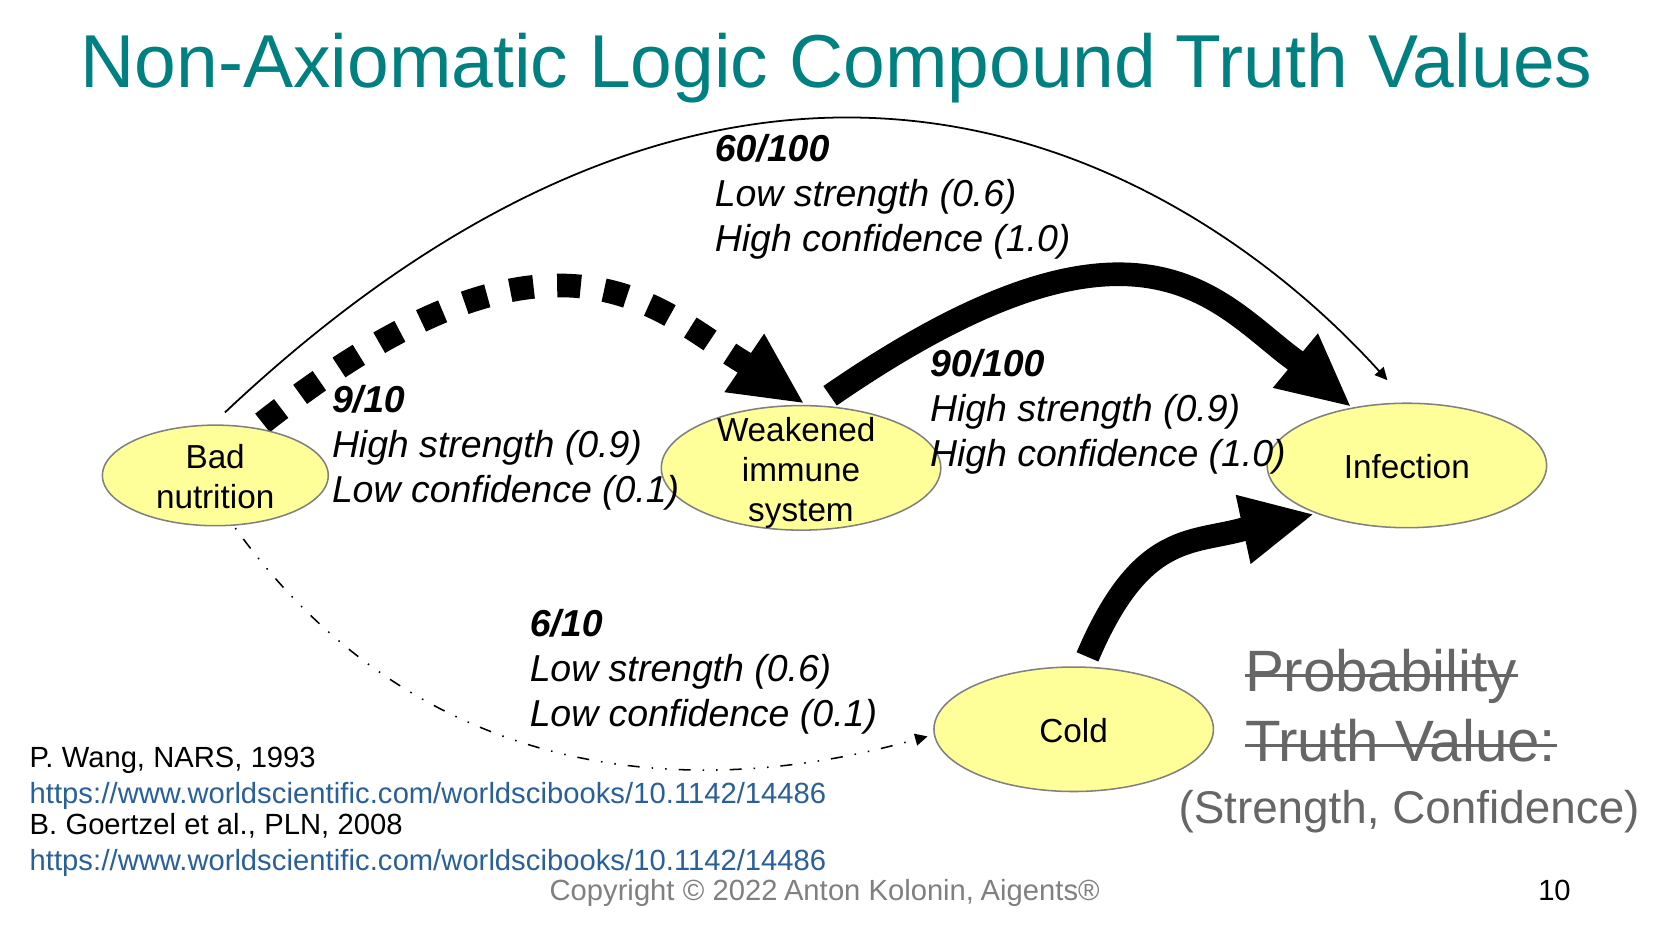

Non-Axiomatic Logic Compound Truth Values
60/100
Low strength (0.6)
High confidence (1.0)
90/100
High strength (0.9)
High confidence (1.0)
9/10
High strength (0.9)
Low confidence (0.1)
Infection
Weakened
immune system
Bad
nutrition
6/10
Low strength (0.6)
Low confidence (0.1)
Probability
Truth Value:
Cold
P. Wang, NARS, 1993
https://www.worldscientific.com/worldscibooks/10.1142/14486
B. Goertzel et al., PLN, 2008
https://www.worldscientific.com/worldscibooks/10.1142/14486
(Strength, Confidence)
Copyright © 2022 Anton Kolonin, Aigents®
10